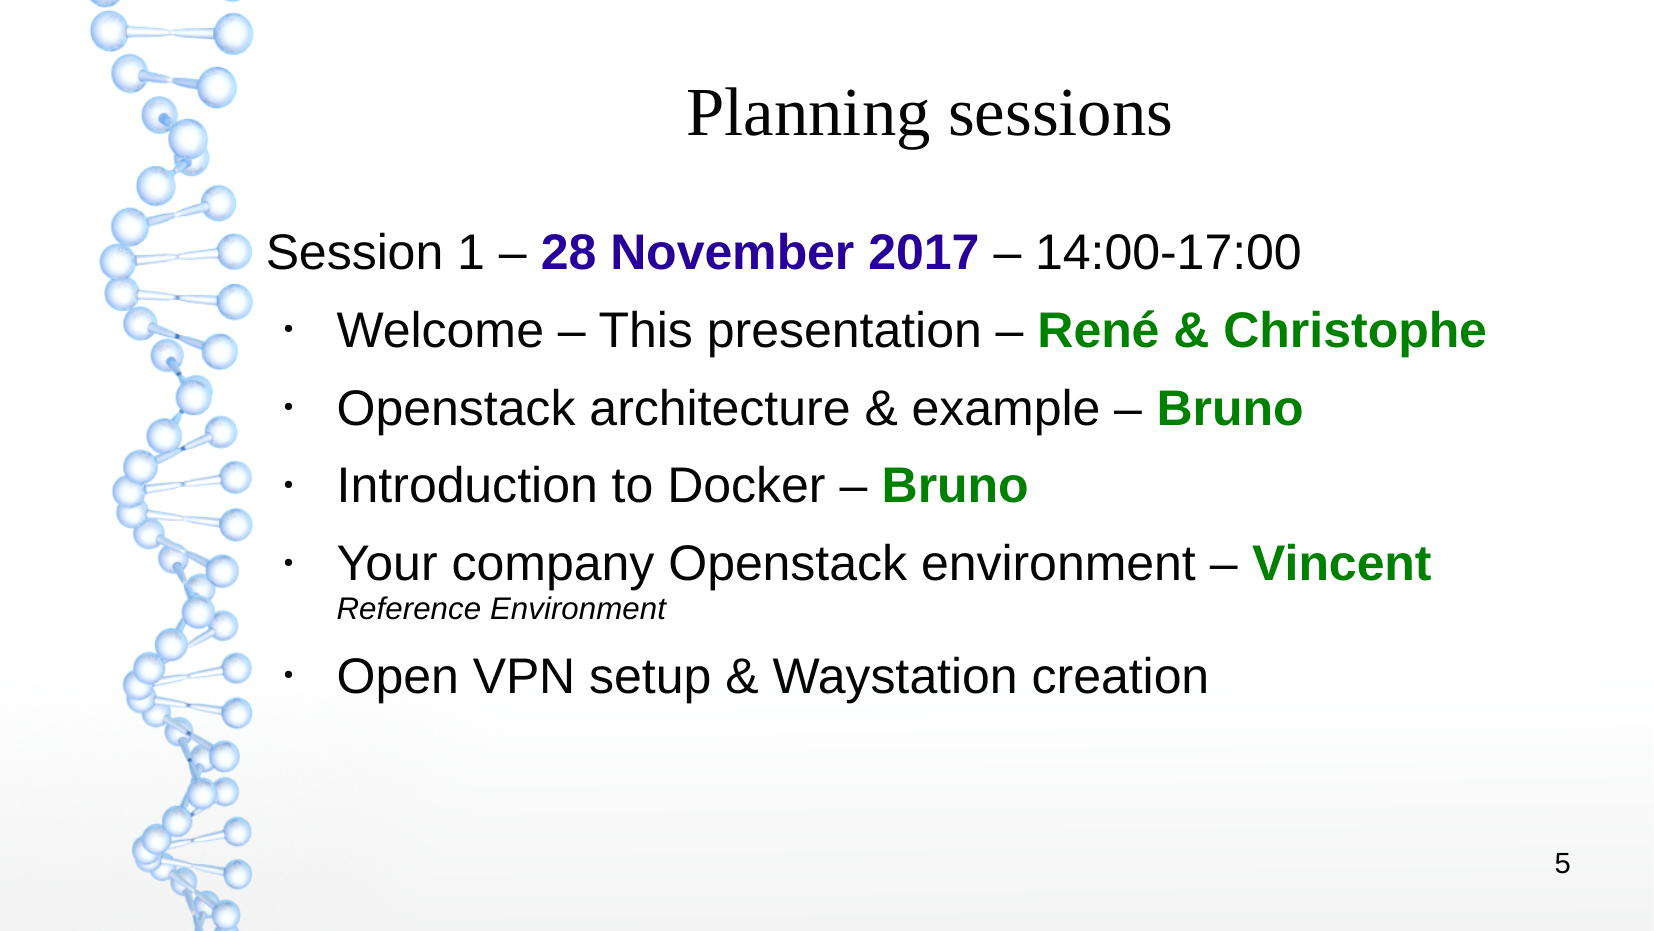

# Planning sessions
Session 1 – 28 November 2017 – 14:00-17:00
Welcome – This presentation – René & Christophe
Openstack architecture & example – Bruno
Introduction to Docker – Bruno
Your company Openstack environment – Vincent
Reference Environment
Open VPN setup & Waystation creation
5